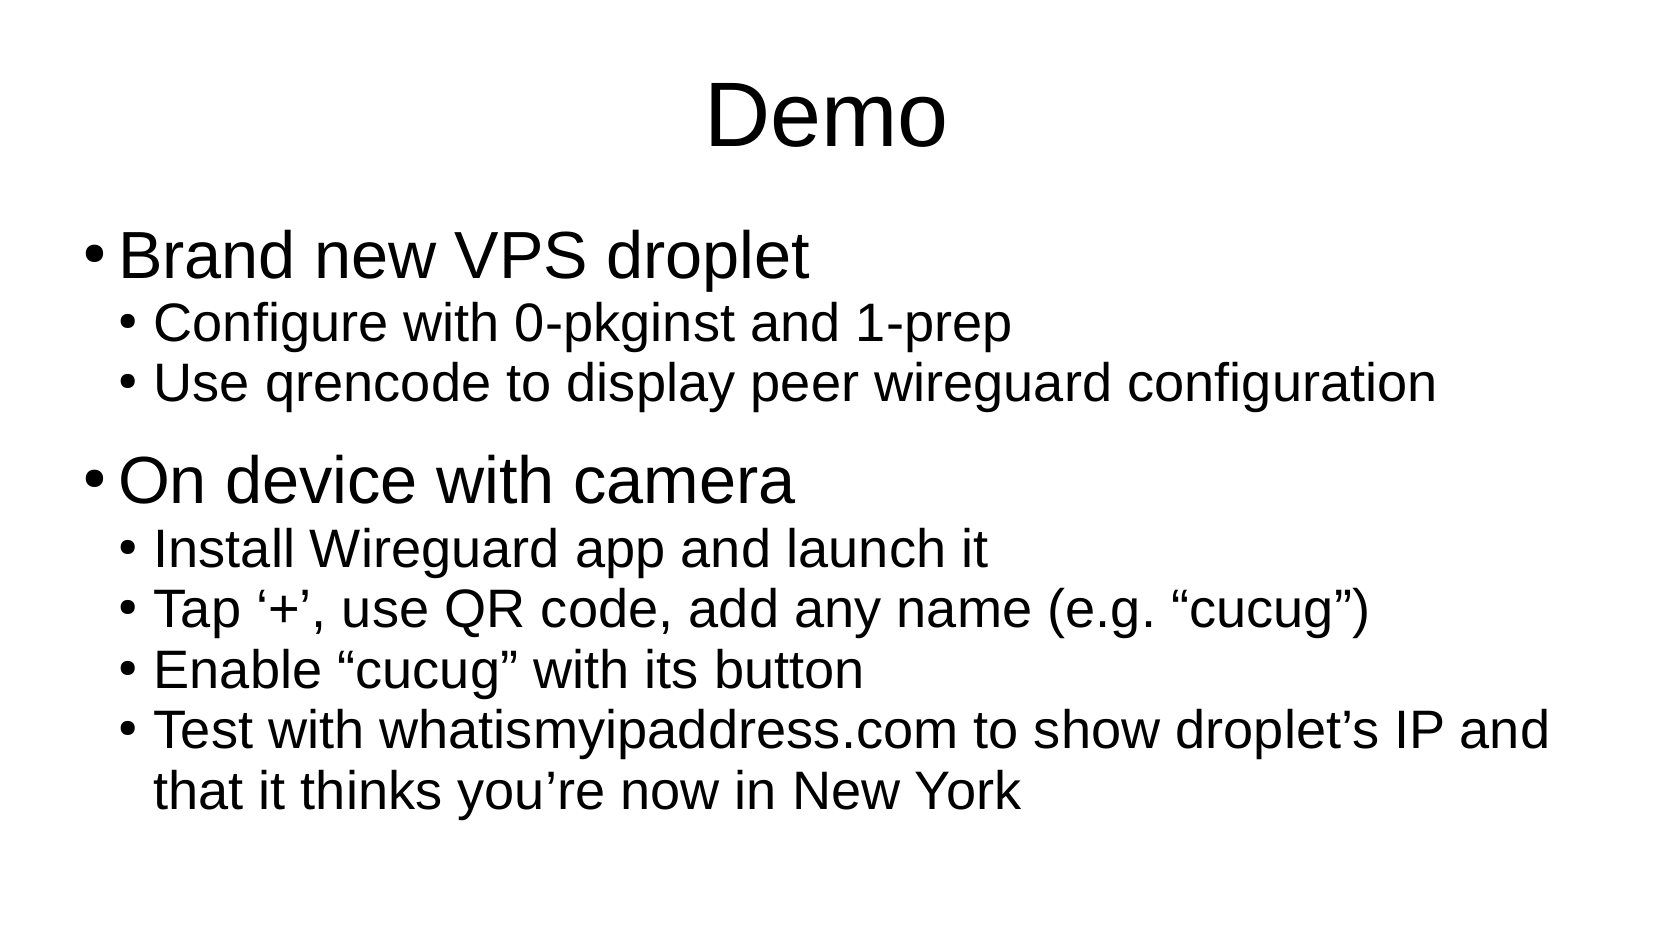

# Demo
Brand new VPS droplet
Configure with 0-pkginst and 1-prep
Use qrencode to display peer wireguard configuration
On device with camera
Install Wireguard app and launch it
Tap ‘+’, use QR code, add any name (e.g. “cucug”)
Enable “cucug” with its button
Test with whatismyipaddress.com to show droplet’s IP and that it thinks you’re now in New York